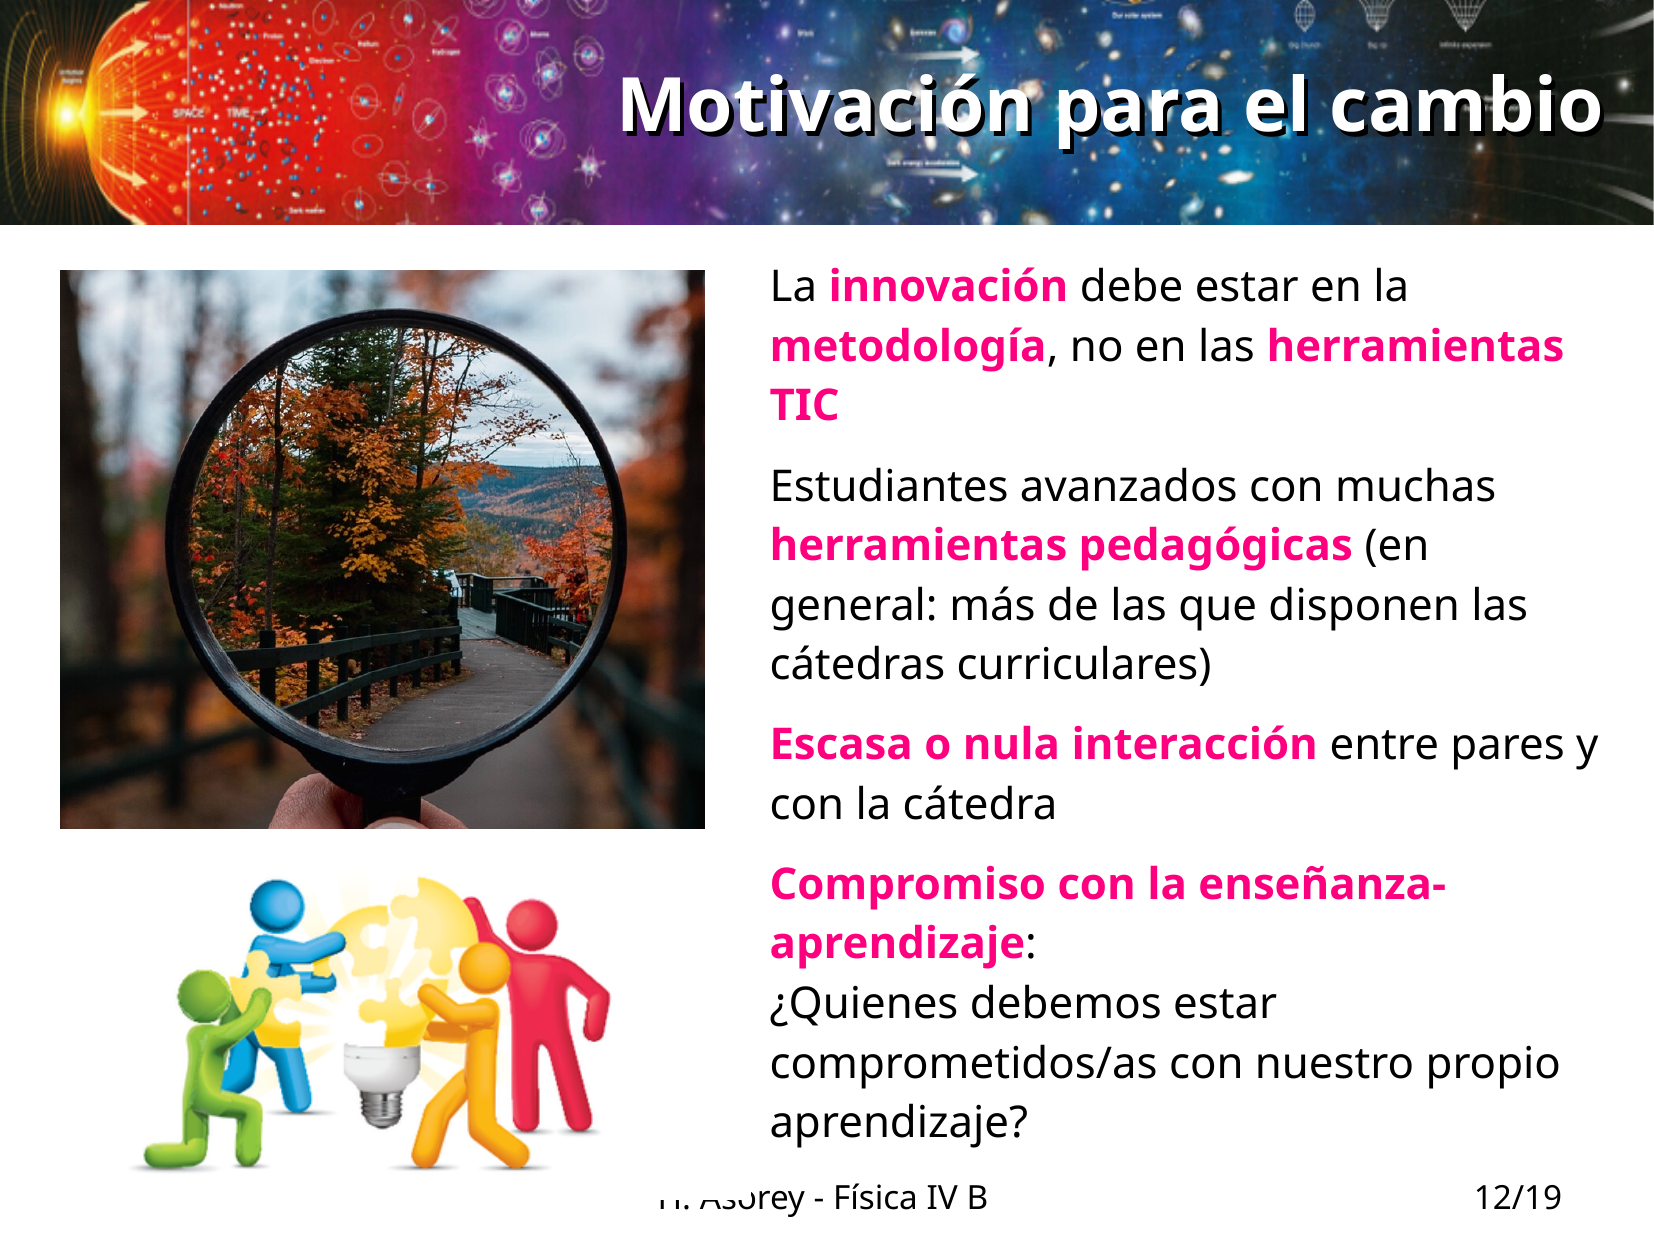

Motivación para el cambio
# La innovación debe estar en la metodología, no en las herramientas TIC
Estudiantes avanzados con muchas herramientas pedagógicas (en general: más de las que disponen las cátedras curriculares)
Escasa o nula interacción entre pares y con la cátedra
Compromiso con la enseñanza-aprendizaje:
¿Quienes debemos estar comprometidos/as con nuestro propio aprendizaje?
H. Asorey - Física IV B
12